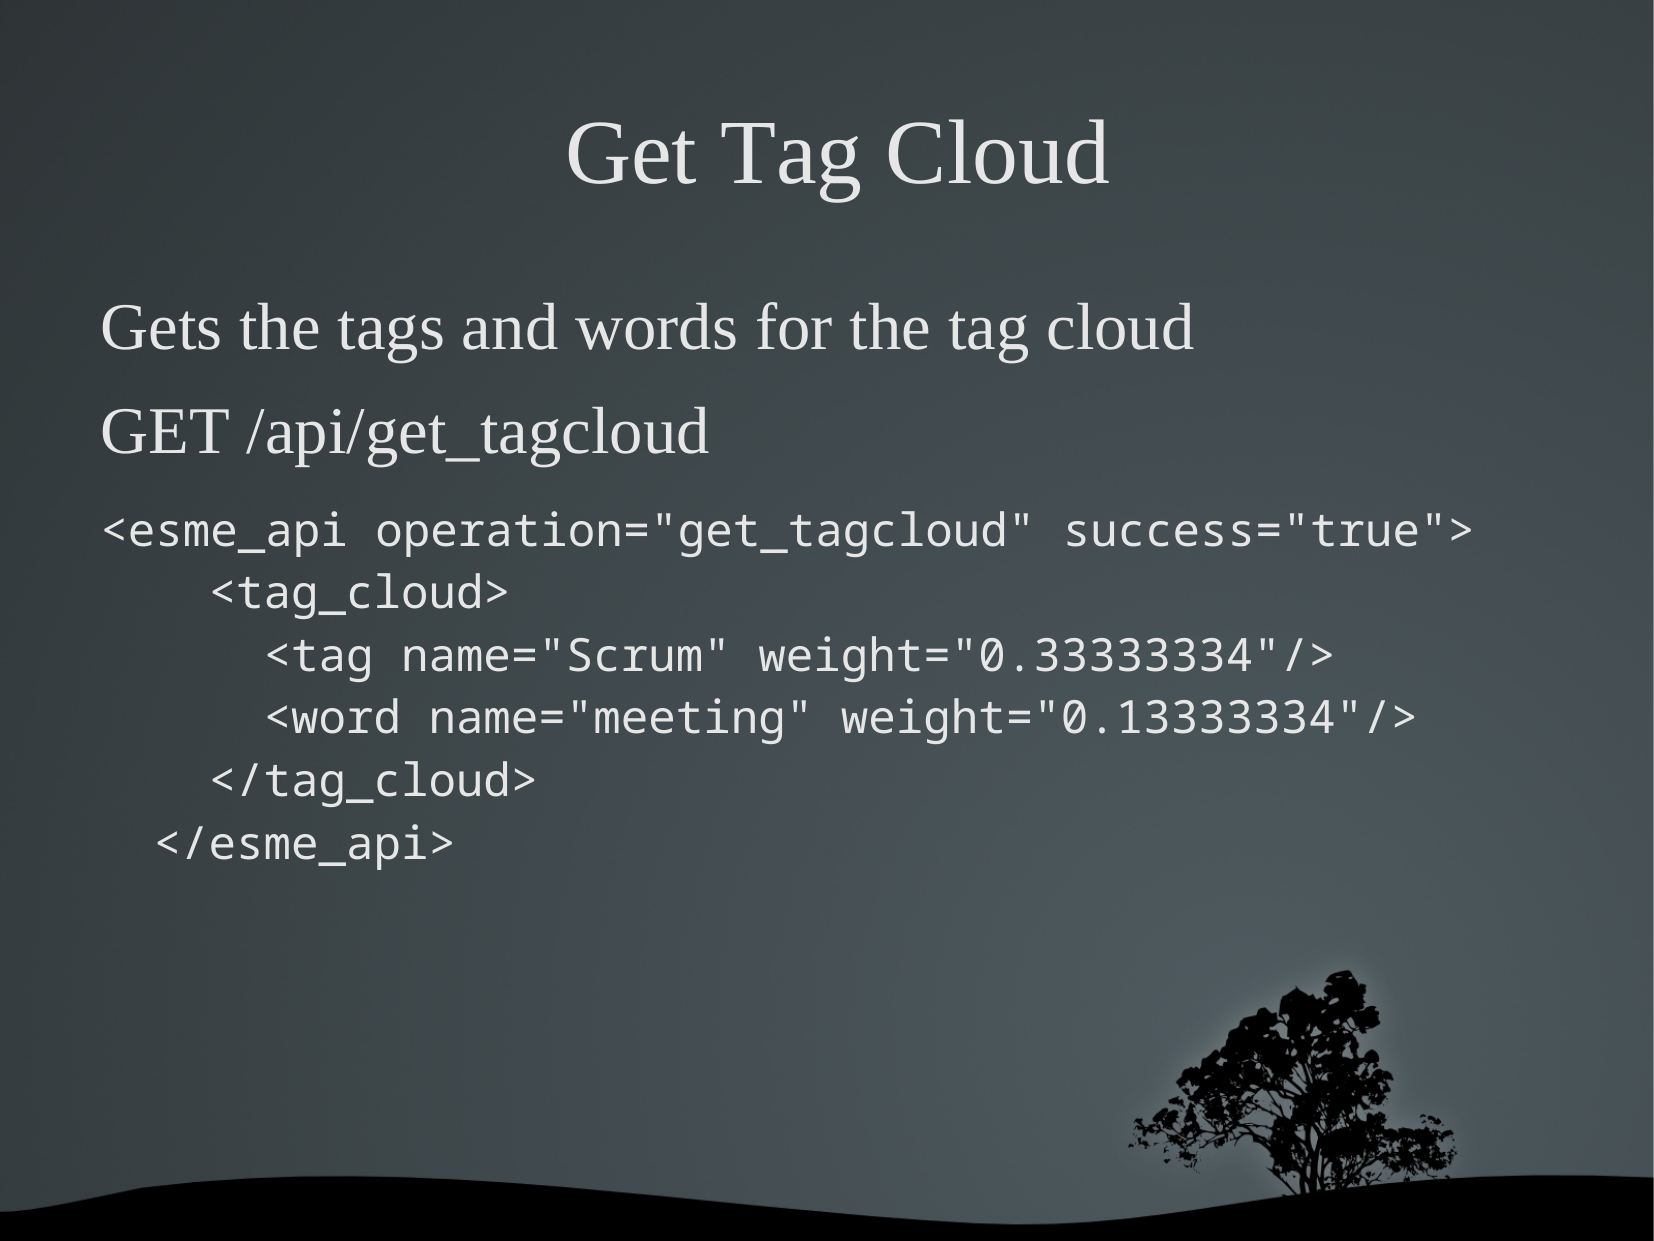

# Get Tag Cloud
Gets the tags and words for the tag cloud
GET /api/get_tagcloud
<esme_api operation="get_tagcloud" success="true">
 <tag_cloud>
 <tag name="Scrum" weight="0.33333334"/>
 <word name="meeting" weight="0.13333334"/>
 </tag_cloud>
</esme_api>